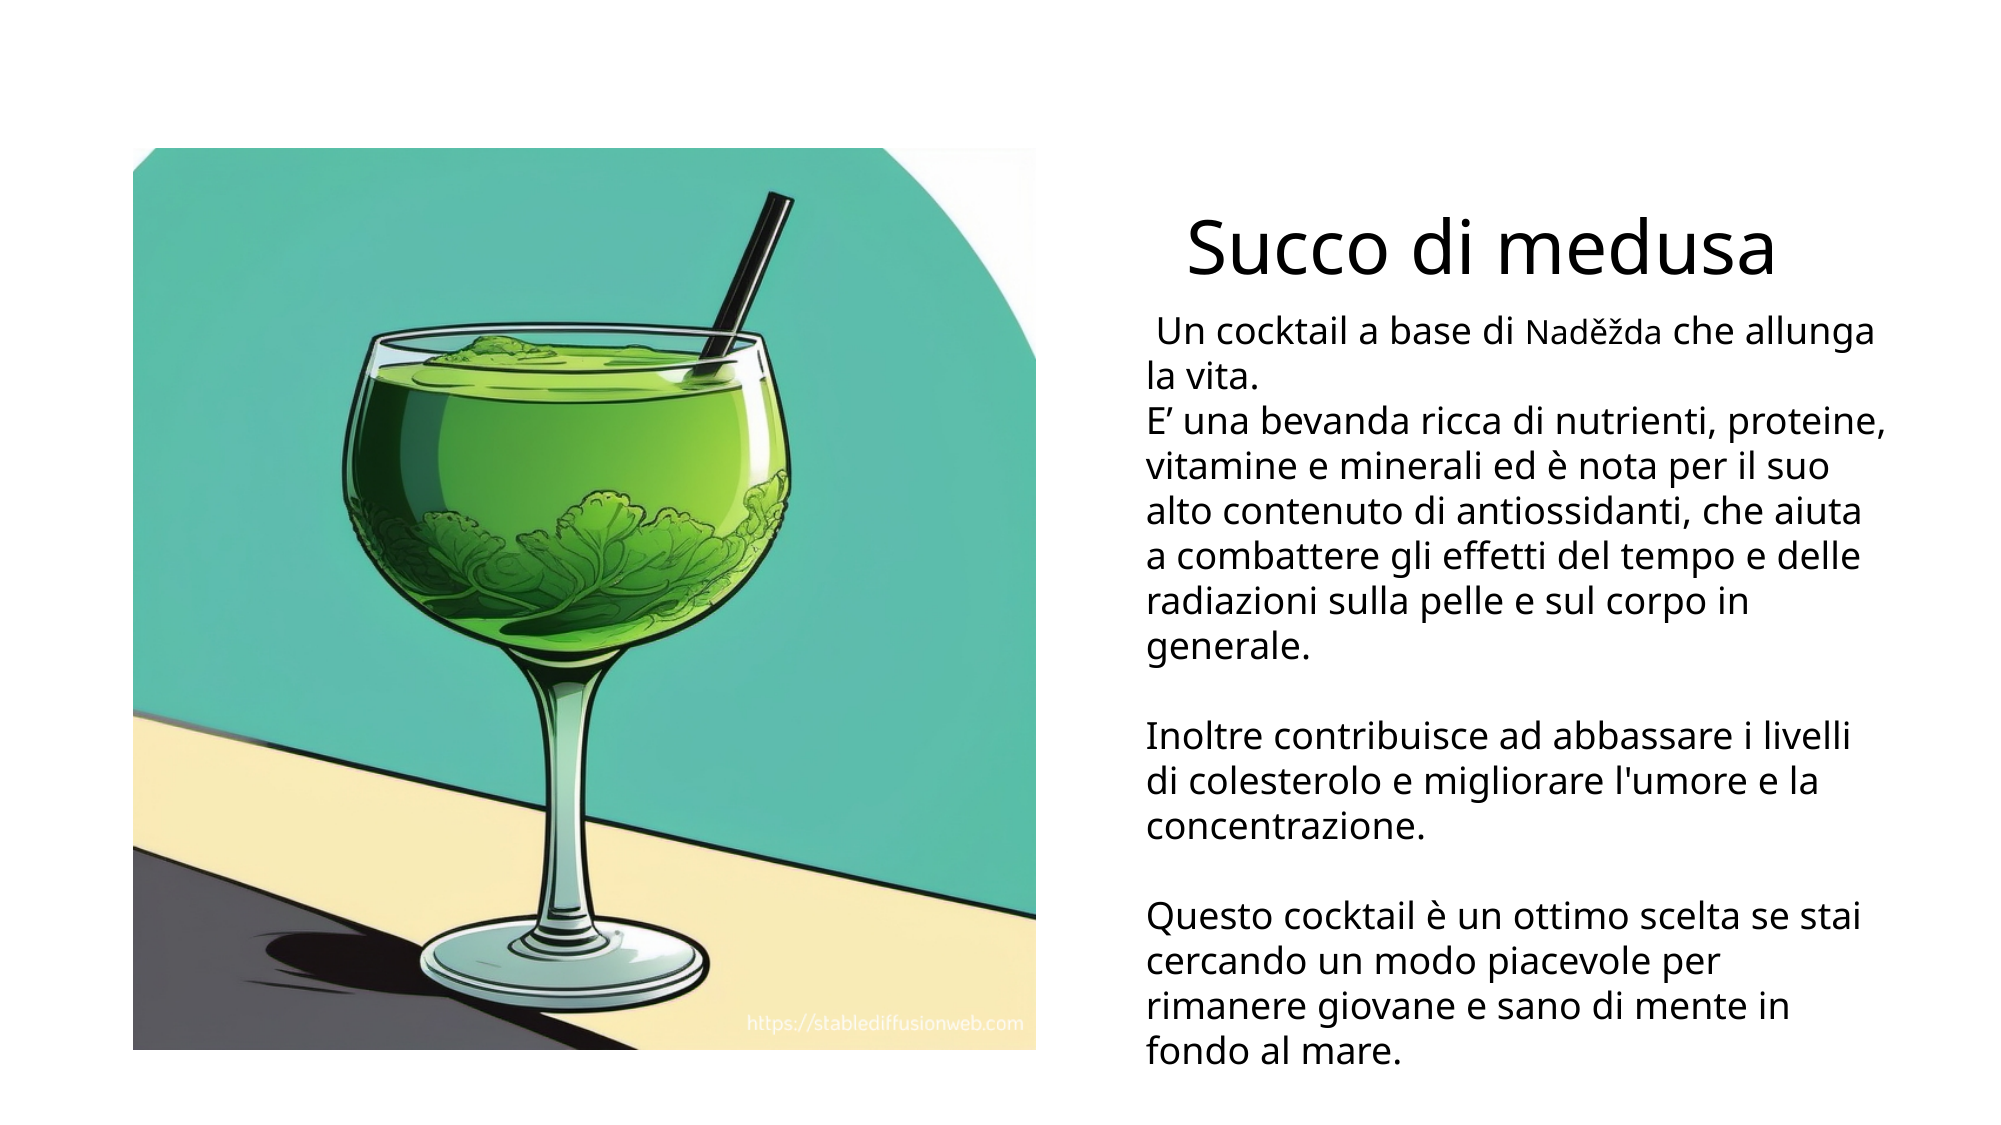

Succo di medusa
 Un cocktail a base di Naděžda che allunga la vita.
E’ una bevanda ricca di nutrienti, proteine, vitamine e minerali ed è nota per il suo alto contenuto di antiossidanti, che aiuta a combattere gli effetti del tempo e delle radiazioni sulla pelle e sul corpo in generale.
Inoltre contribuisce ad abbassare i livelli di colesterolo e migliorare l'umore e la concentrazione.
Questo cocktail è un ottimo scelta se stai cercando un modo piacevole per rimanere giovane e sano di mente in fondo al mare.